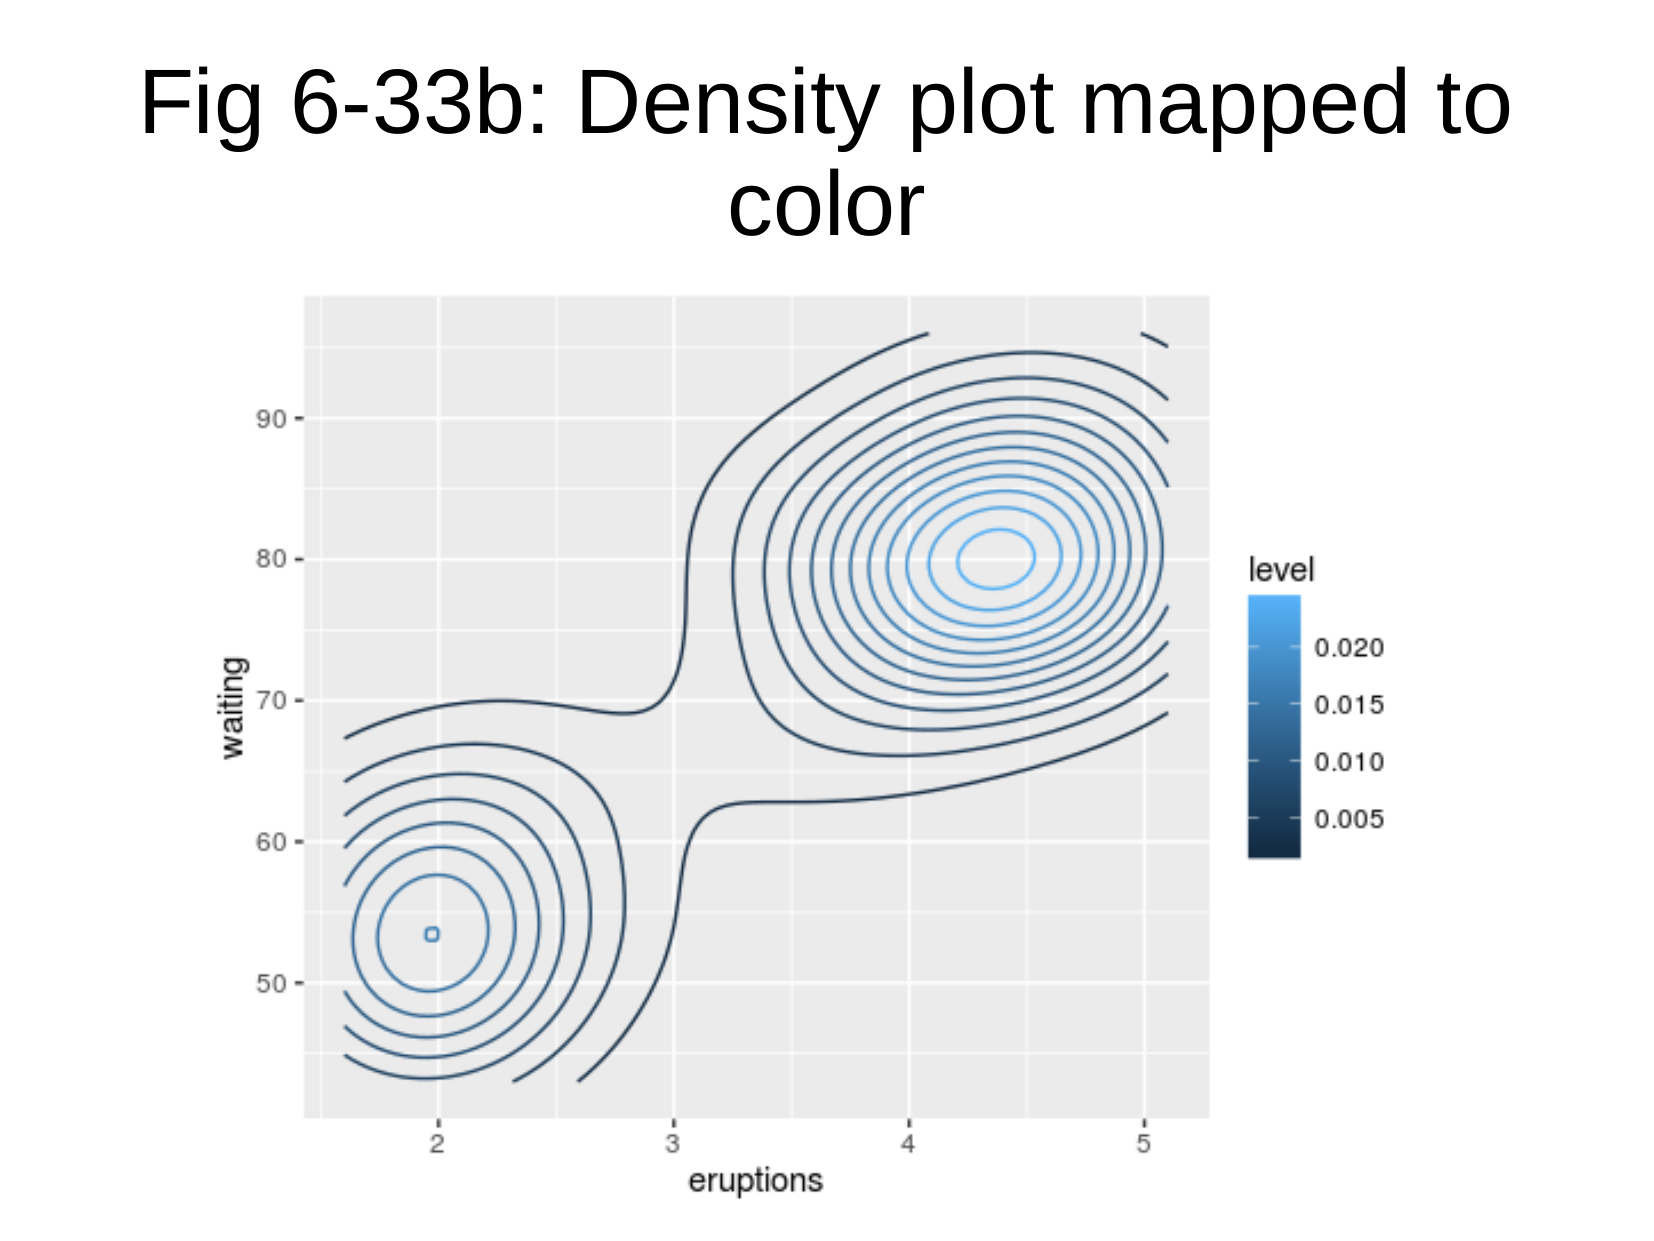

# Fig 6-33b: Density plot mapped to color